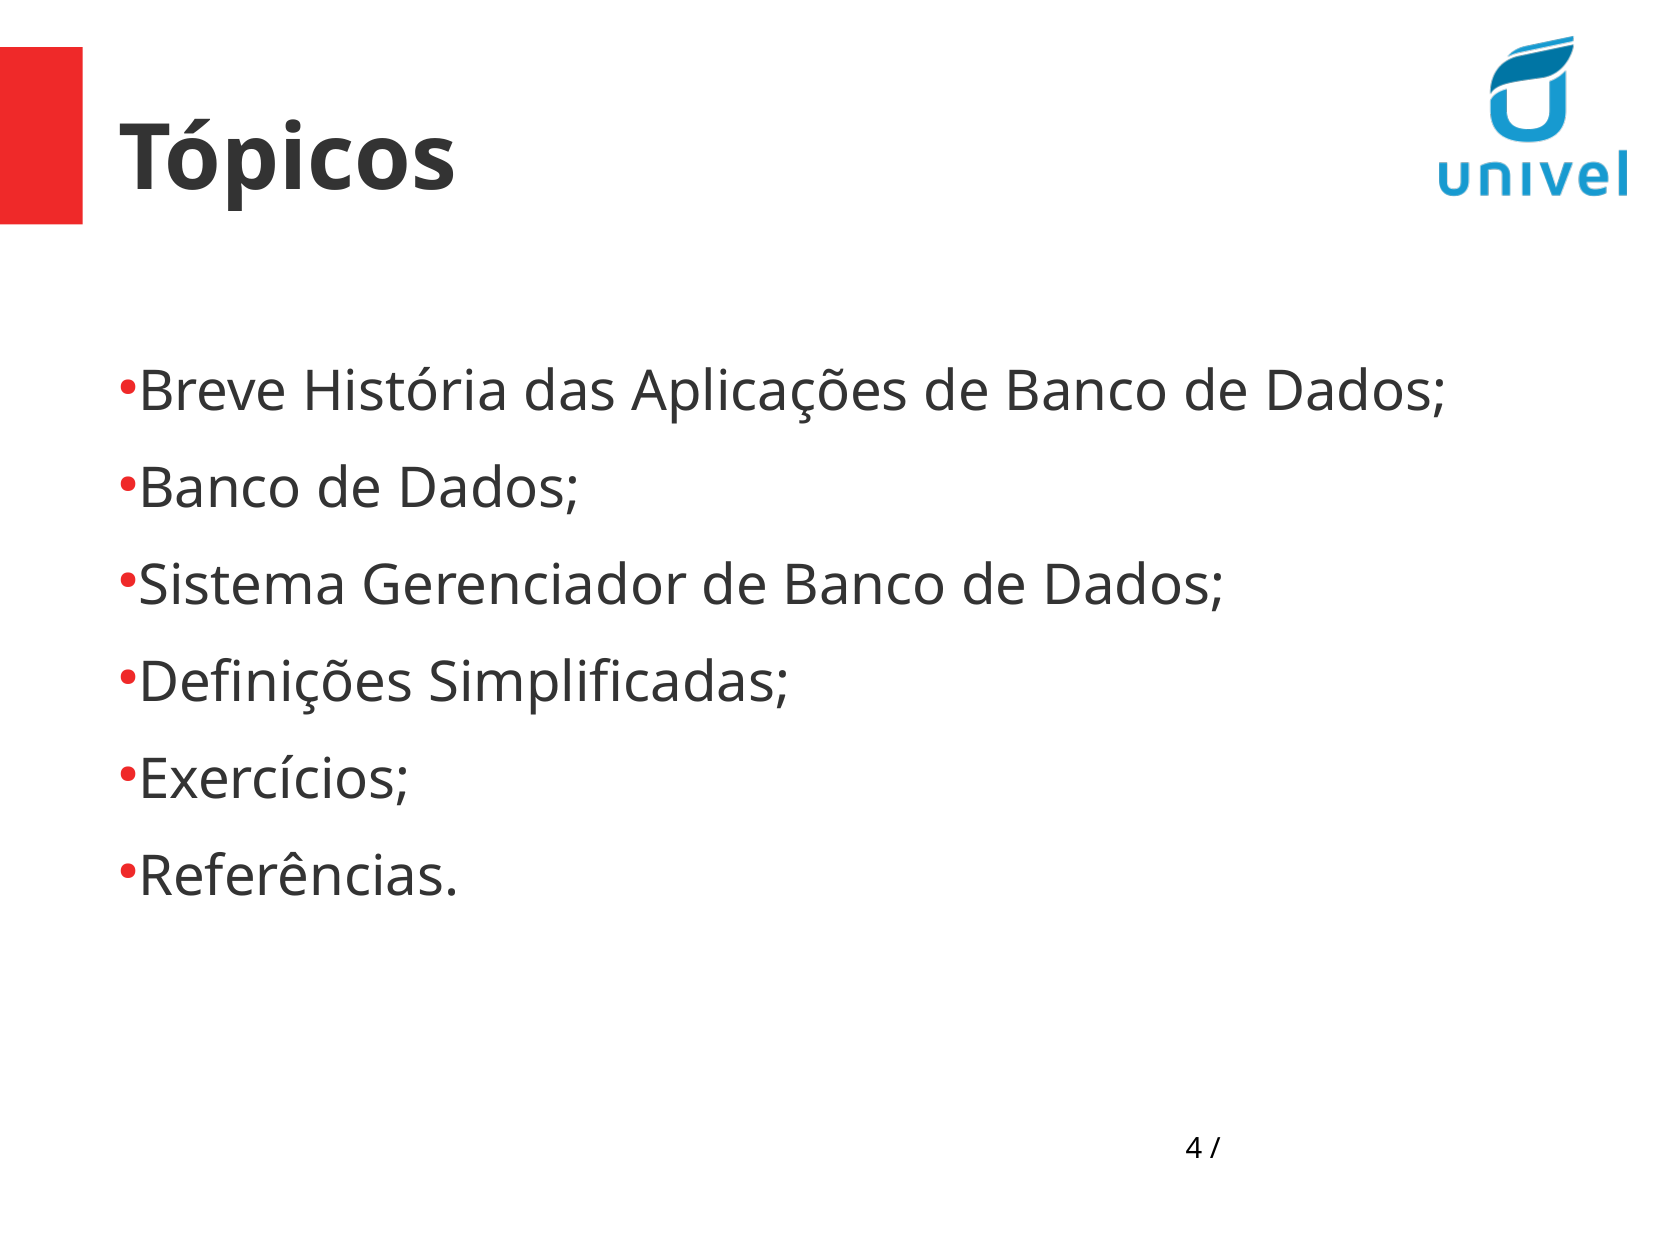

# Tópicos
Breve História das Aplicações de Banco de Dados;
Banco de Dados;
Sistema Gerenciador de Banco de Dados;
Definições Simplificadas;
Exercícios;
Referências.